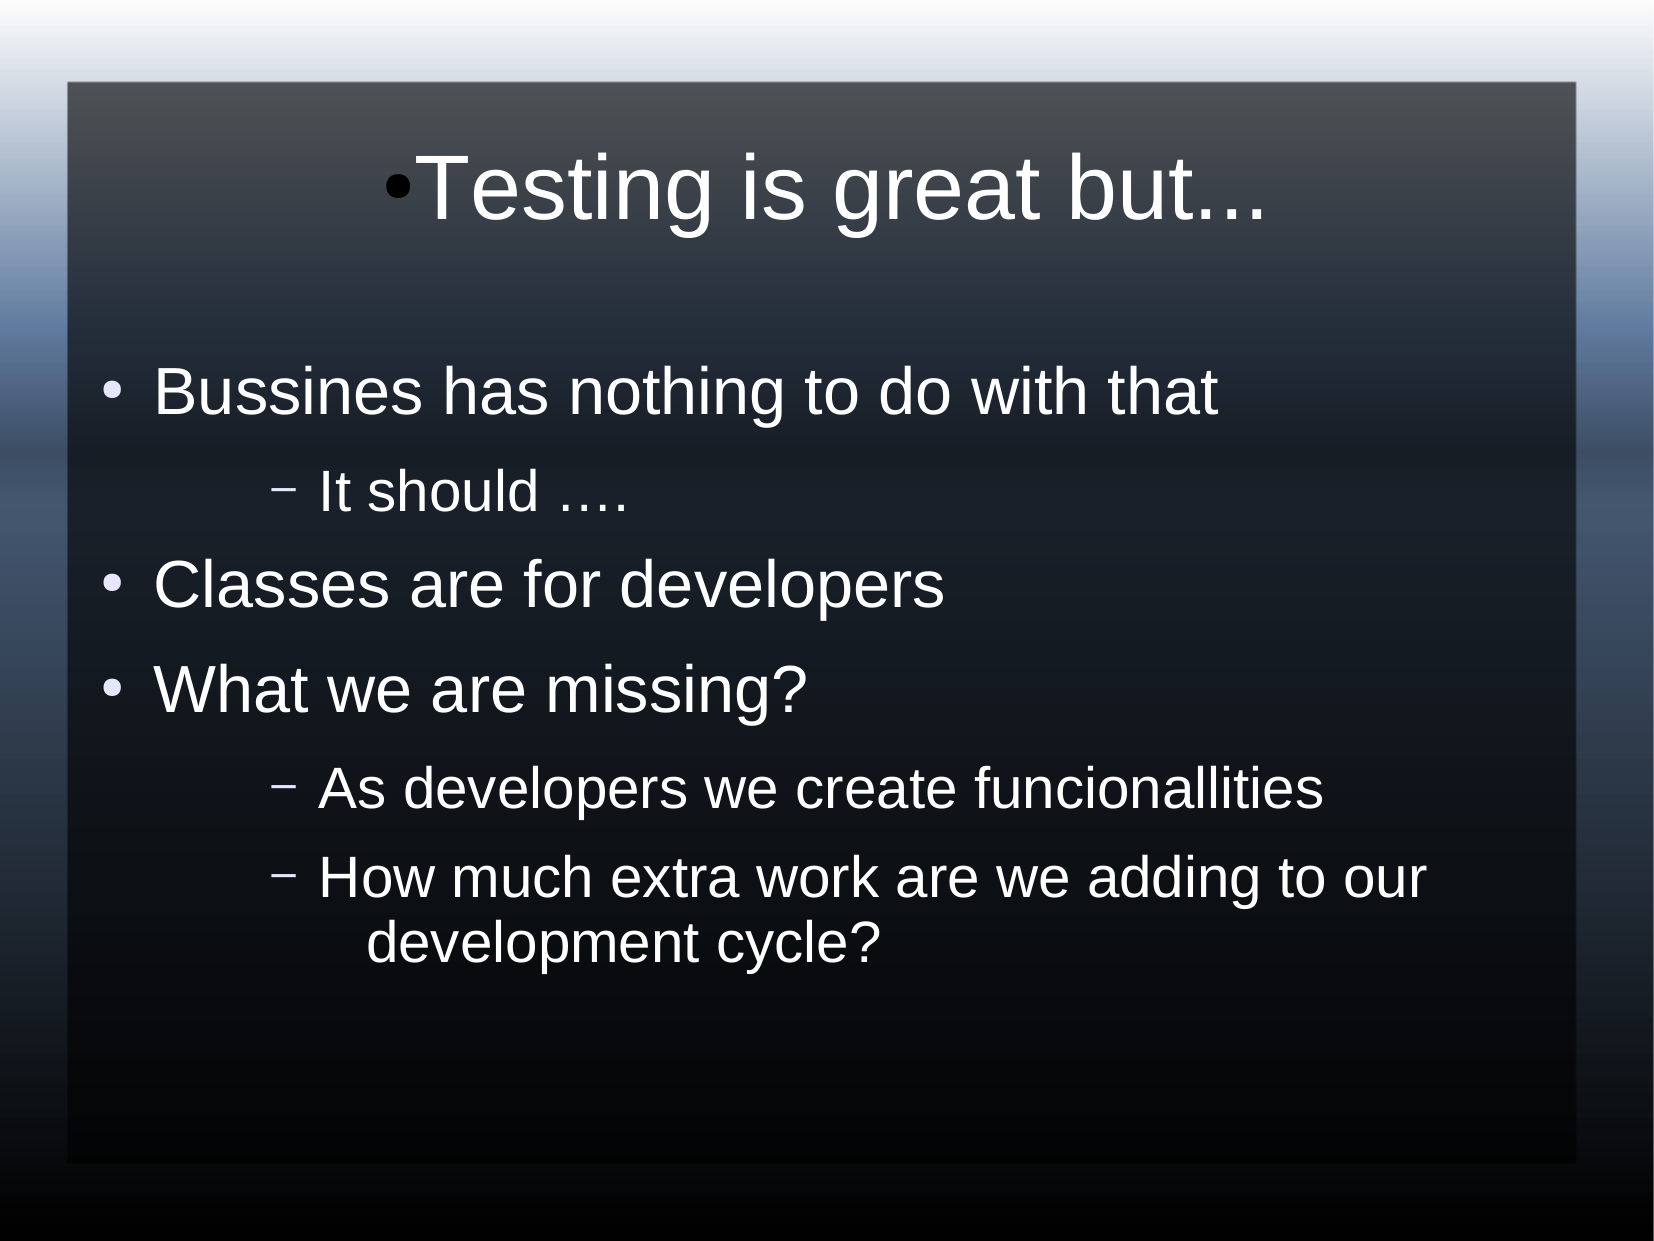

# Testing is great but...
Bussines has nothing to do with that
It should ….
Classes are for developers
What we are missing?
As developers we create funcionallities
How much extra work are we adding to our development cycle?